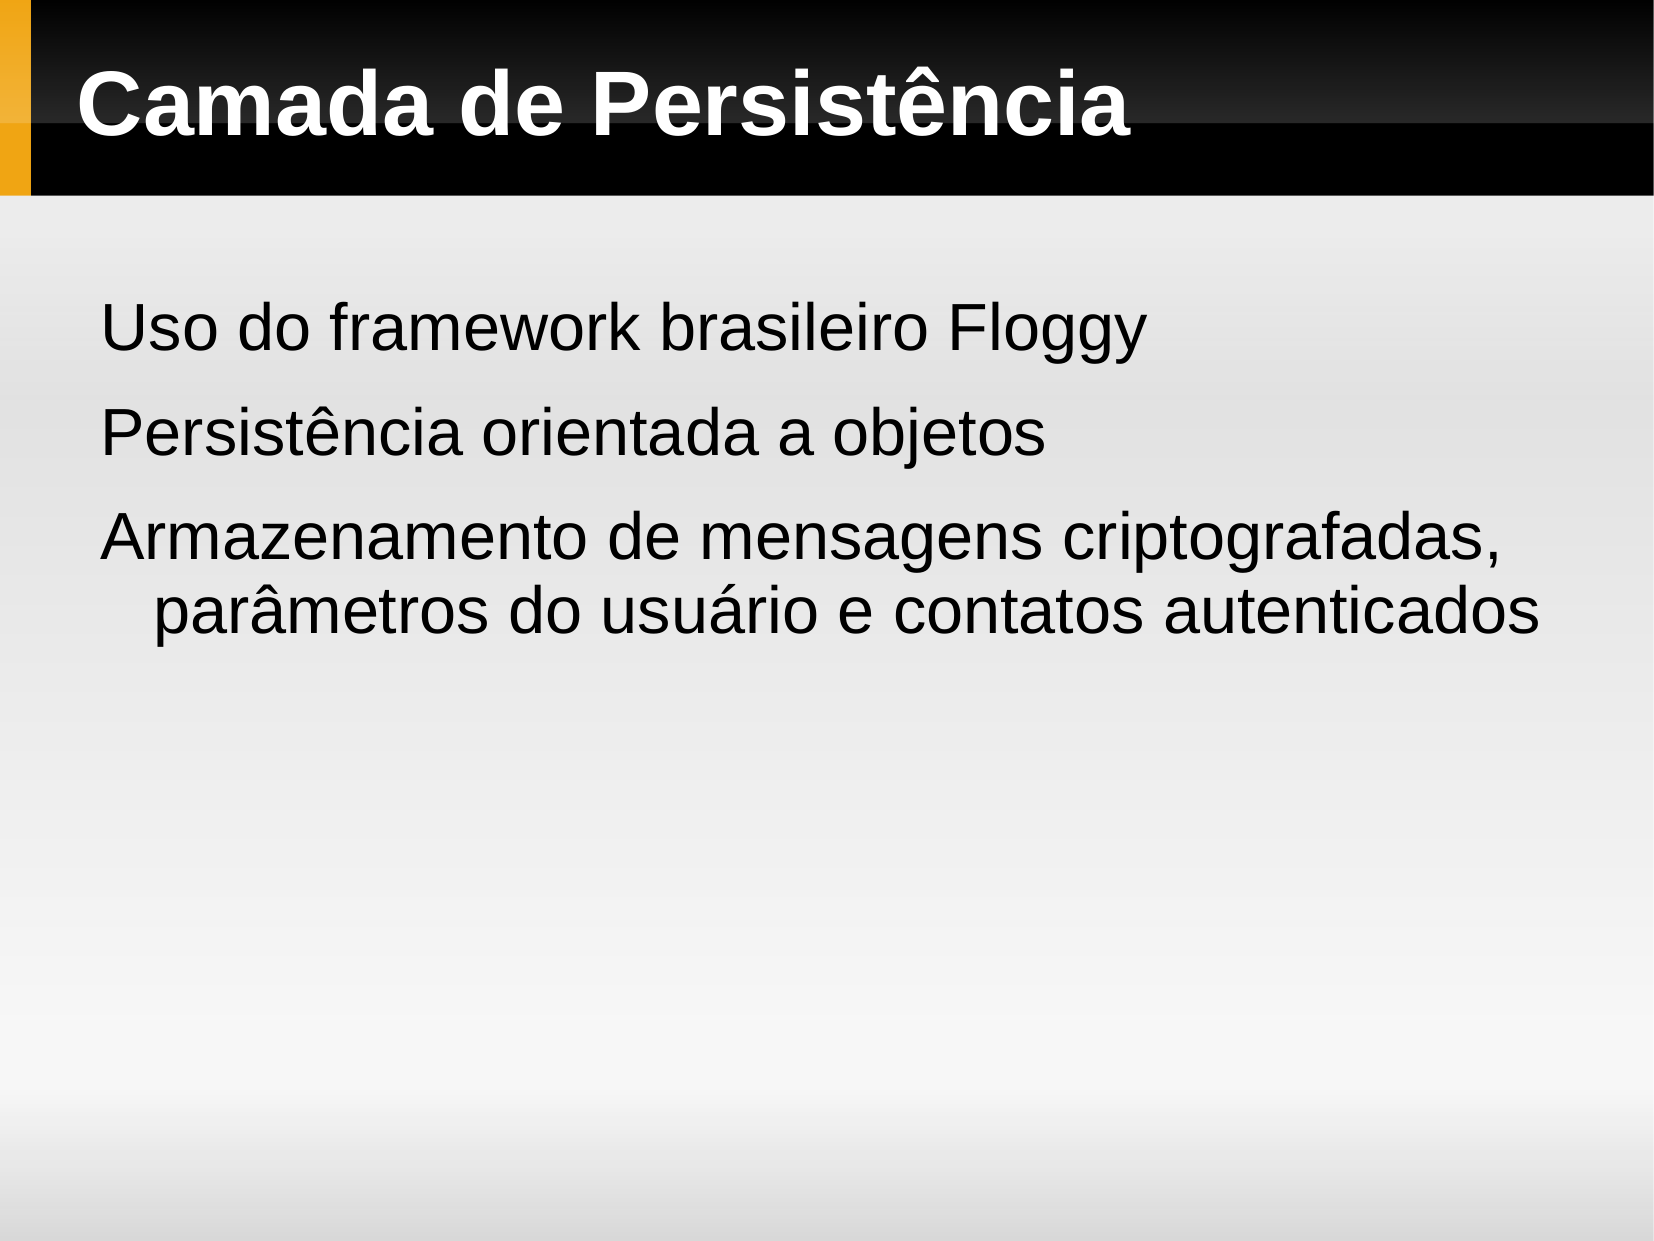

# Camada de Persistência
Uso do framework brasileiro Floggy
Persistência orientada a objetos
Armazenamento de mensagens criptografadas, parâmetros do usuário e contatos autenticados